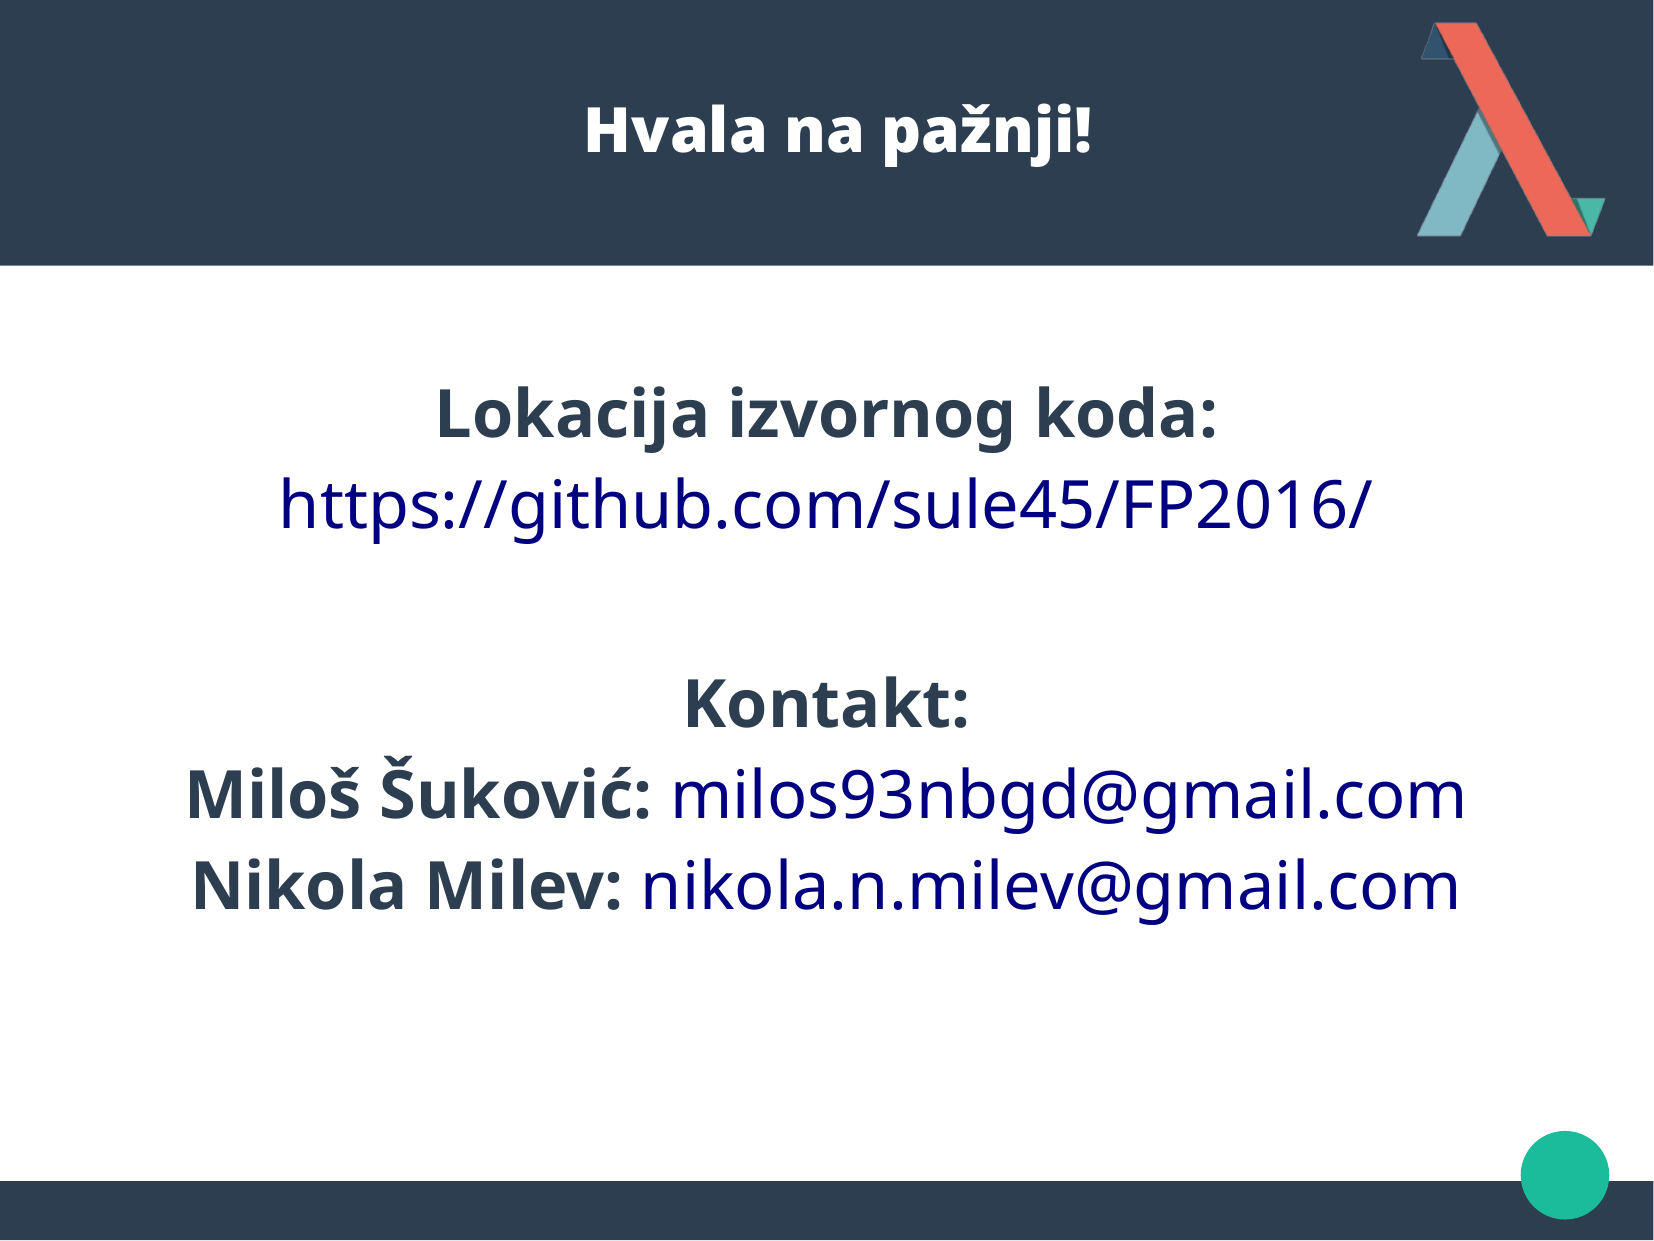

# Hvala na pažnji!
Lokacija izvornog koda:
https://github.com/sule45/FP2016/
Kontakt:
Miloš Šuković: milos93nbgd@gmail.com
Nikola Milev: nikola.n.milev@gmail.com